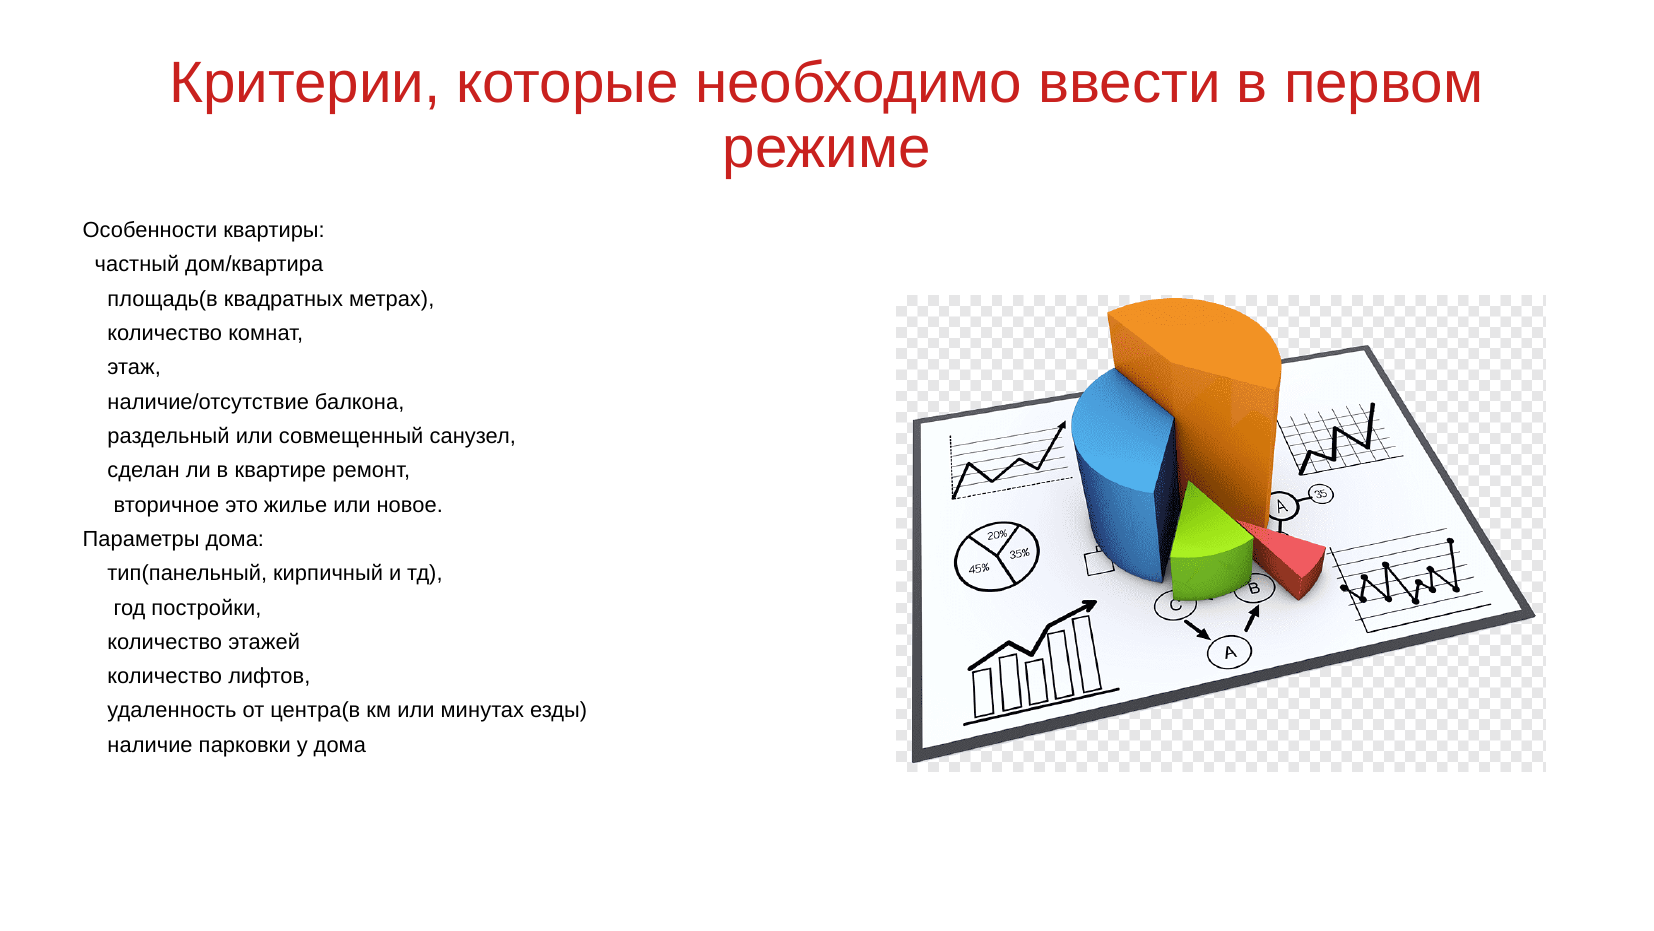

# Критерии, которые необходимо ввести в первом режиме
Особенности квартиры:
 частный дом/квартира
площадь(в квадратных метрах),
количество комнат,
этаж,
наличие/отсутствие балкона,
раздельный или совмещенный санузел,
сделан ли в квартире ремонт,
 вторичное это жилье или новое.
Параметры дома:
тип(панельный, кирпичный и тд),
 год постройки,
количество этажей
количество лифтов,
удаленность от центра(в км или минутах езды)
наличие парковки у дома